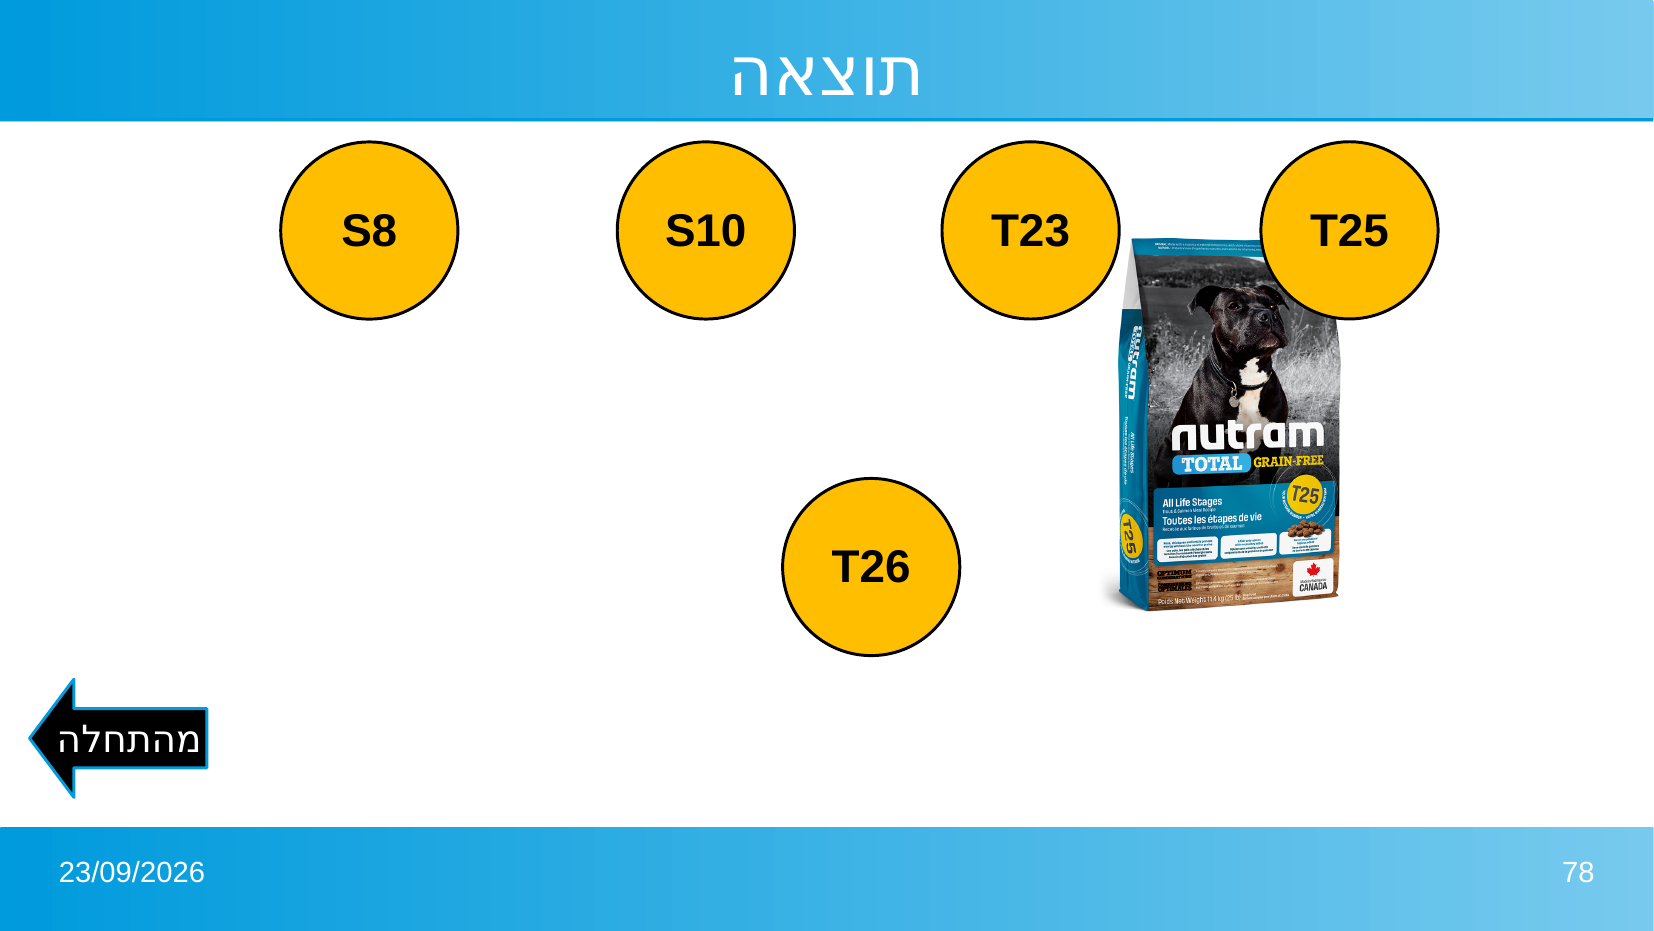

# תוצאה
T25
T23
S10
S8
T26
מהתחלה
78